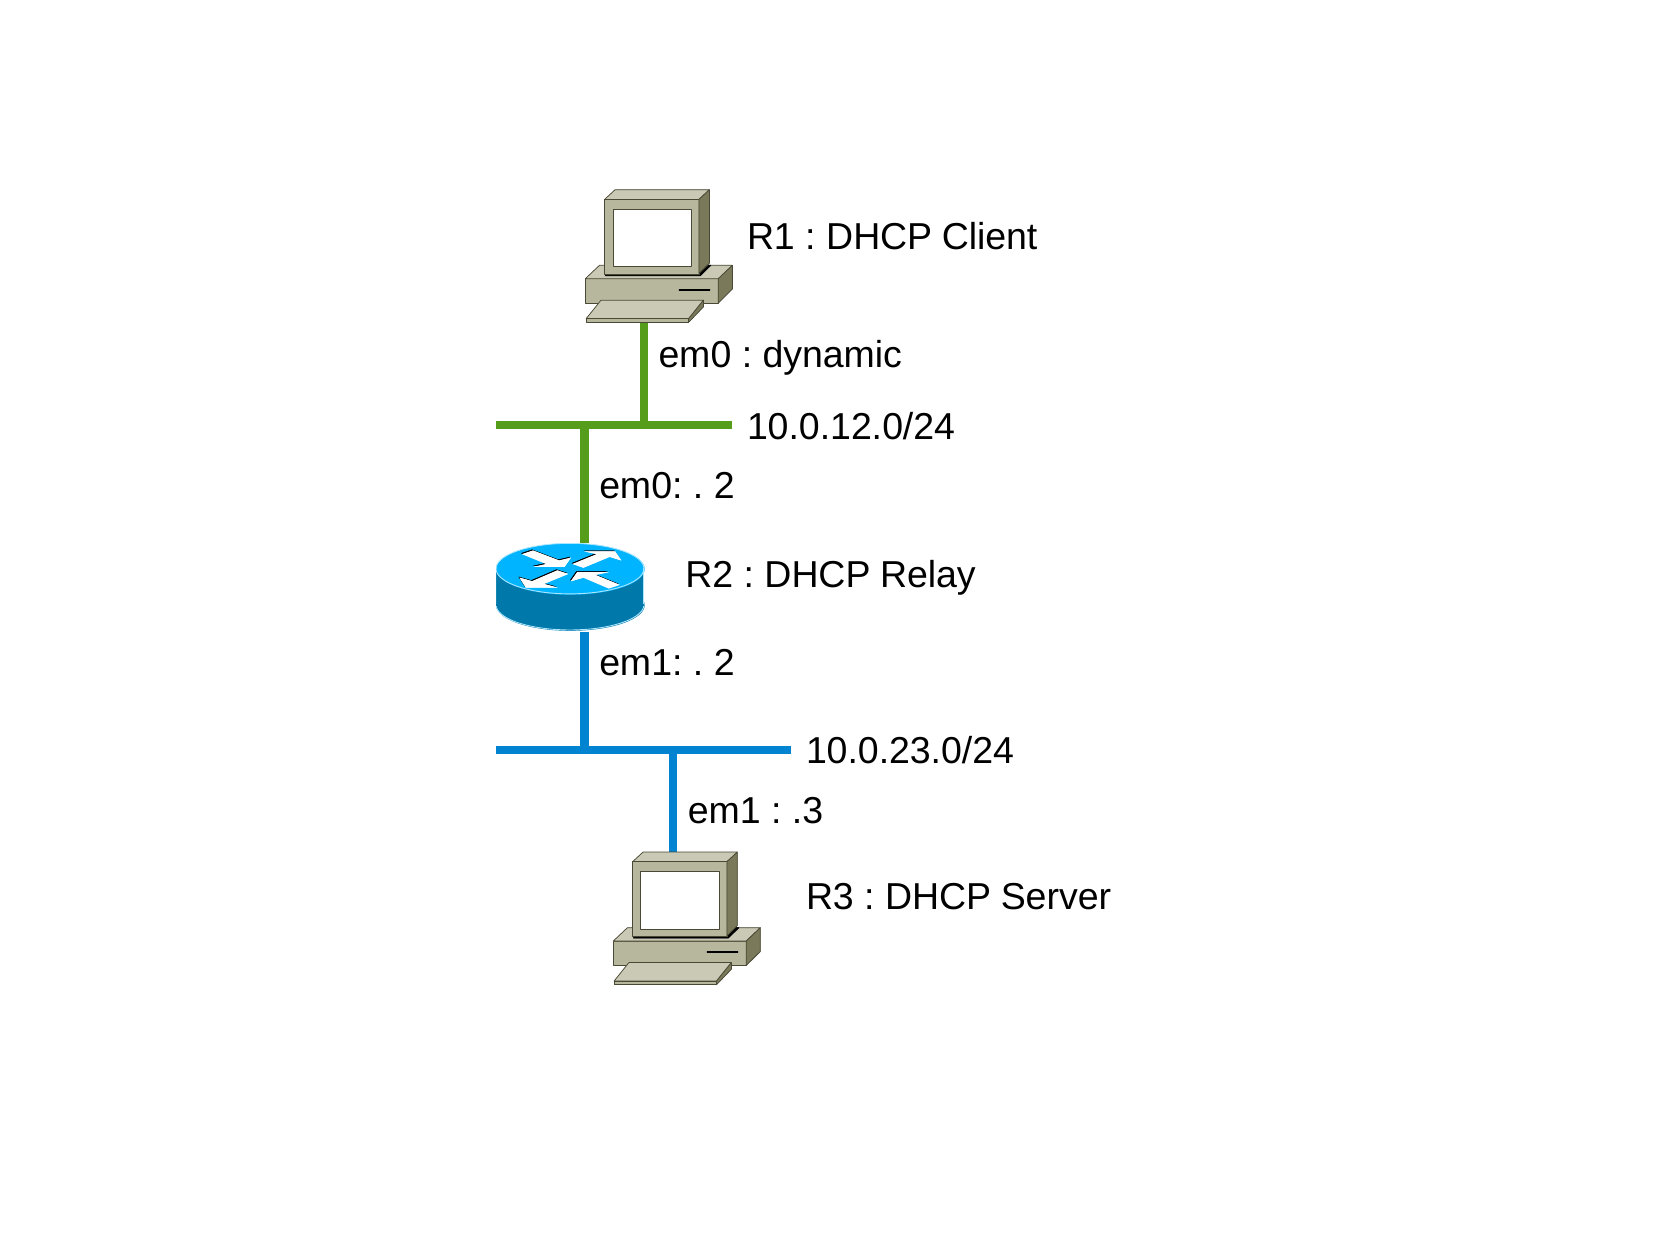

R1 : DHCP Client
em0 : dynamic
10.0.12.0/24
em0: . 2
R2 : DHCP Relay
em1: . 2
10.0.23.0/24
em1 : .3
R3 : DHCP Server